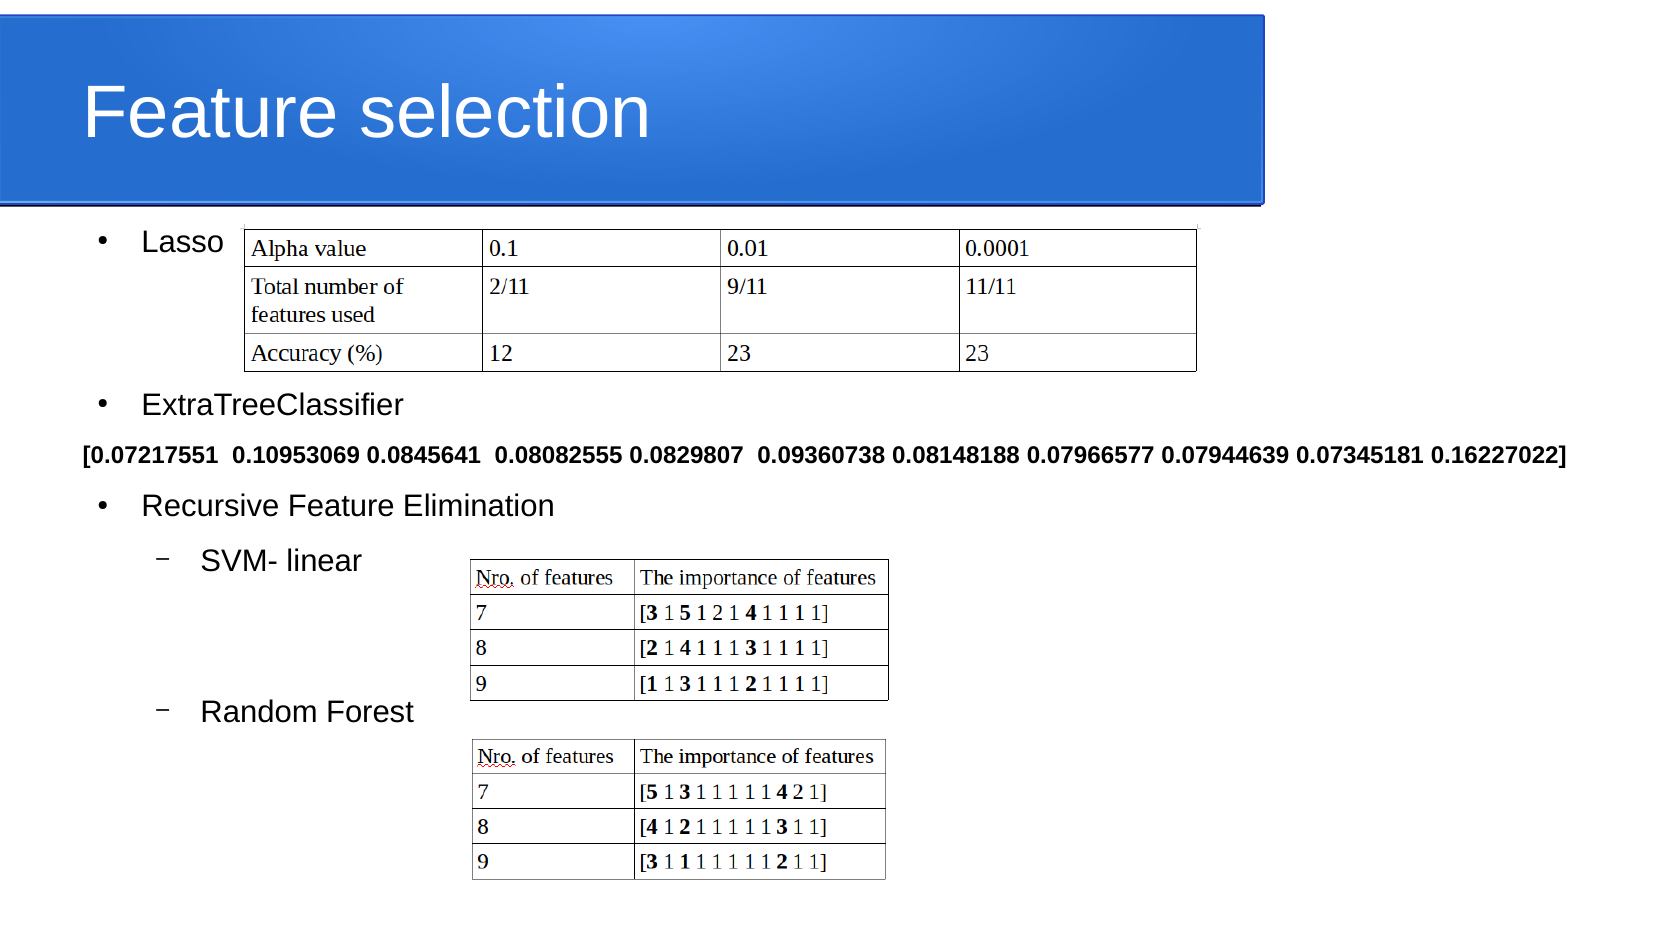

# Feature selection
Lasso
ExtraTreeClassifier
[0.07217551 0.10953069 0.0845641 0.08082555 0.0829807 0.09360738 0.08148188 0.07966577 0.07944639 0.07345181 0.16227022]
Recursive Feature Elimination
SVM- linear
Random Forest